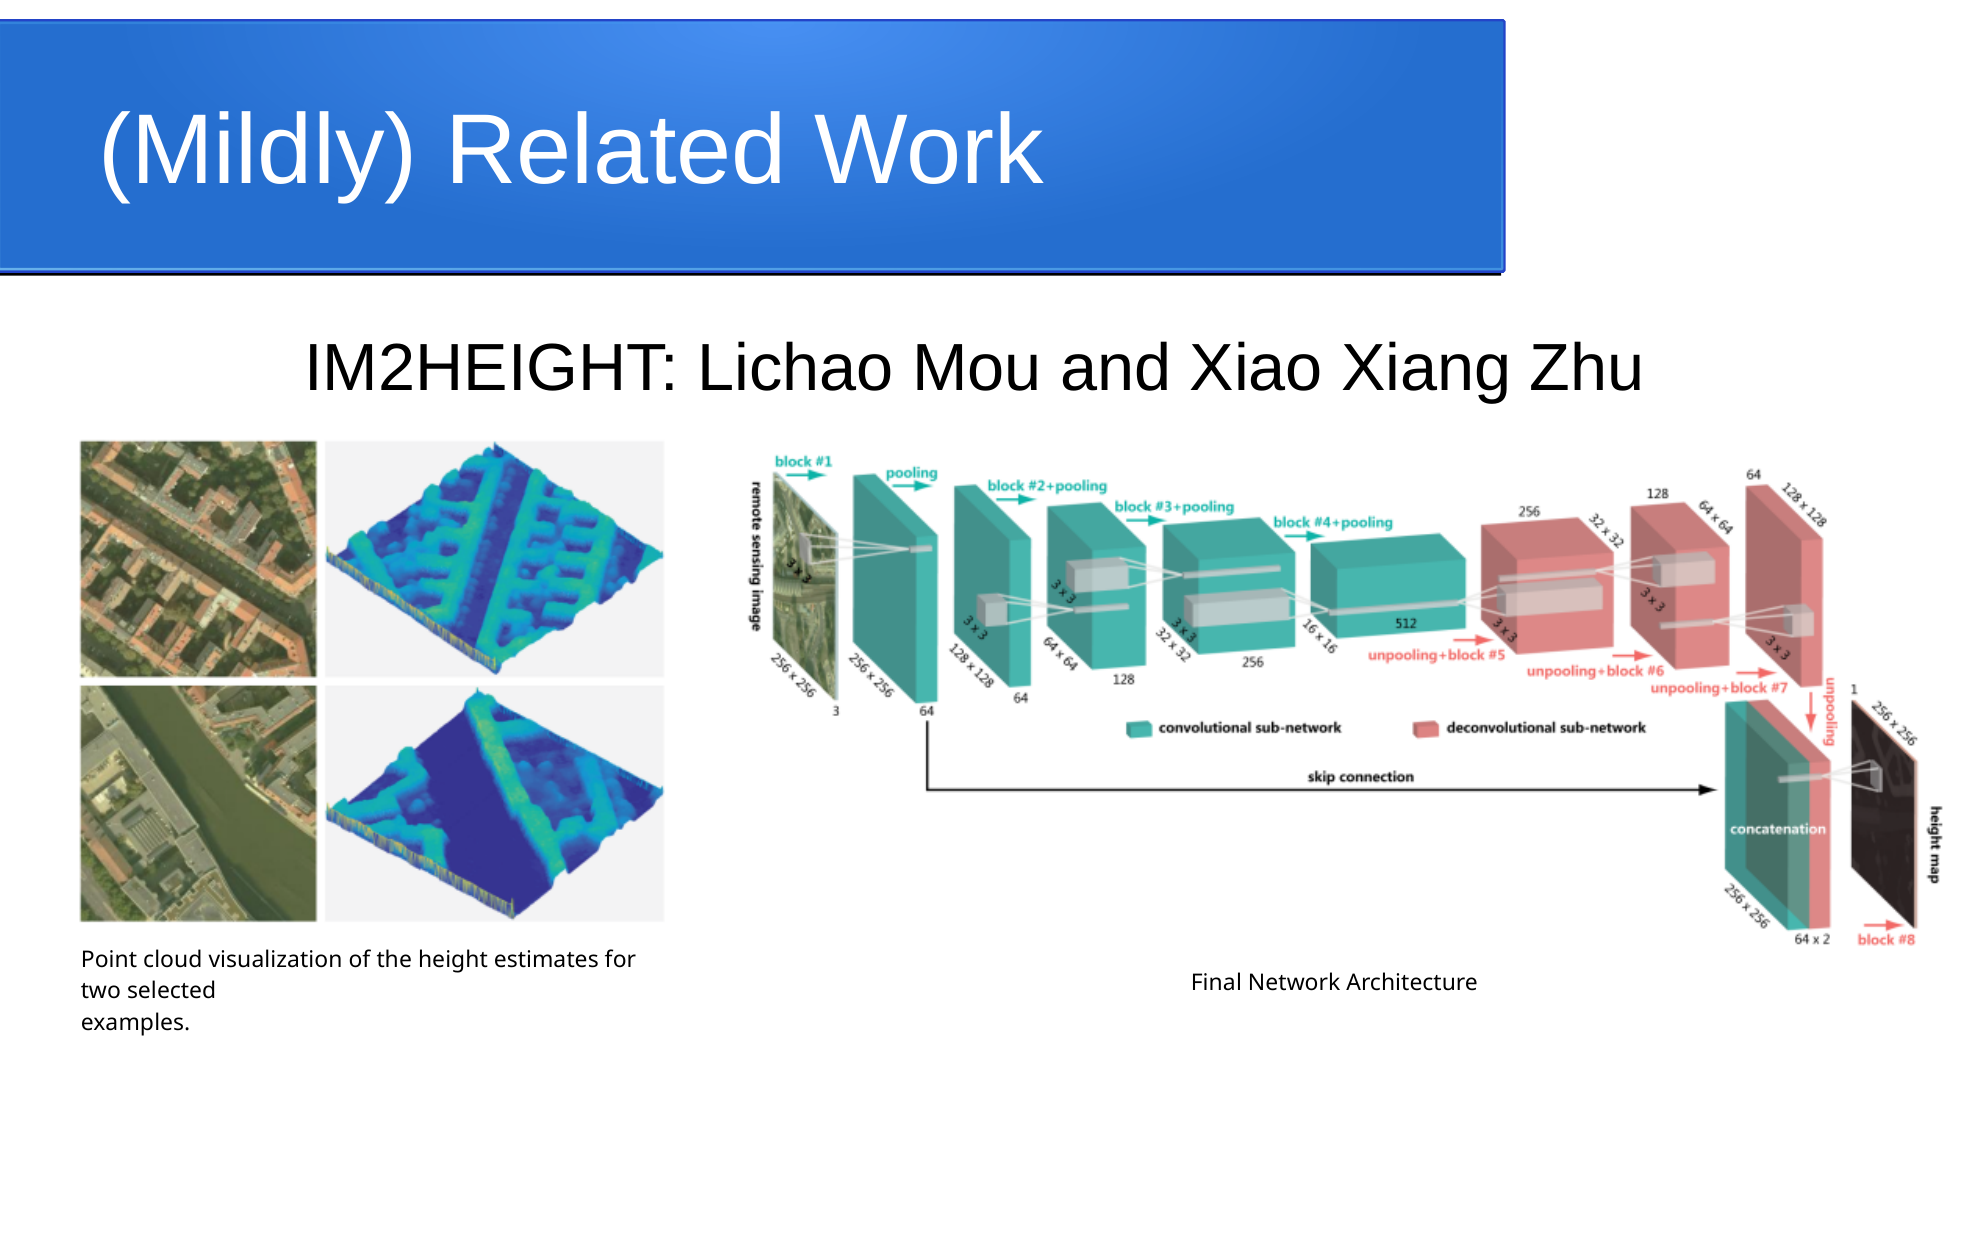

# (Mildly) Related Work
IM2HEIGHT: Lichao Mou and Xiao Xiang Zhu
Point cloud visualization of the height estimates for two selected
examples.
Final Network Architecture